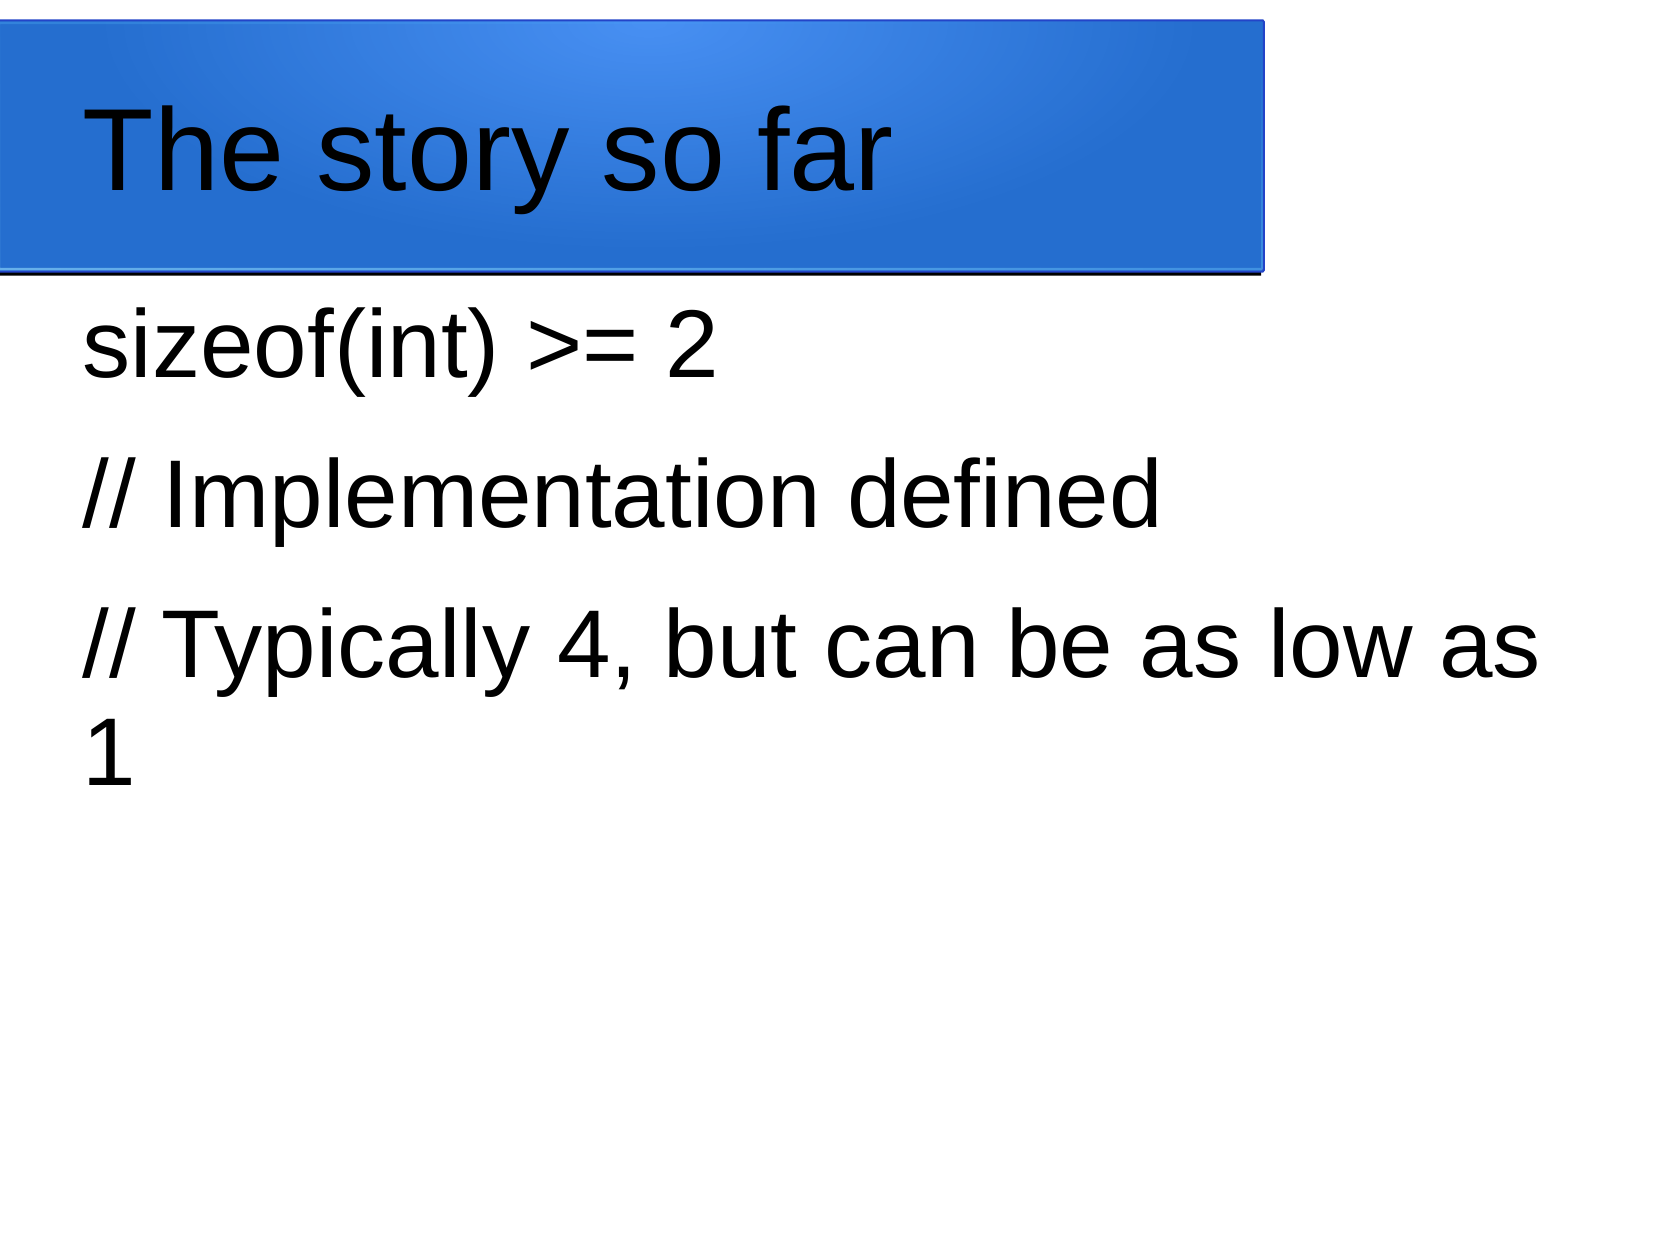

# The story so far
sizeof(int) >= 2
// Implementation defined
// Typically 4, but can be as low as 1